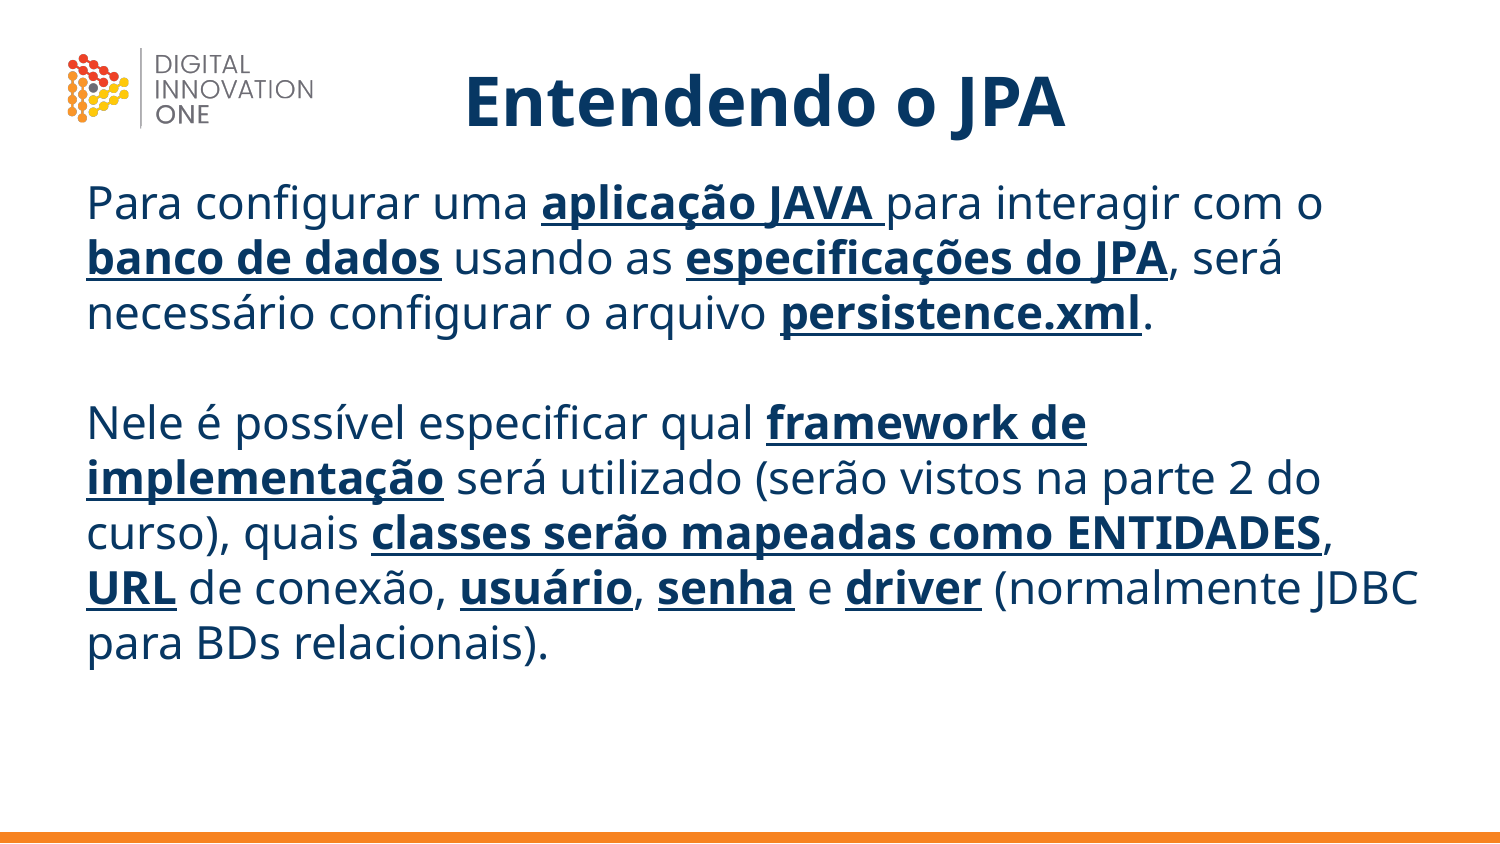

# Entendendo o JPA
Para configurar uma aplicação JAVA para interagir com o banco de dados usando as especificações do JPA, será necessário configurar o arquivo persistence.xml.
Nele é possível especificar qual framework de implementação será utilizado (serão vistos na parte 2 do curso), quais classes serão mapeadas como ENTIDADES, URL de conexão, usuário, senha e driver (normalmente JDBC para BDs relacionais).